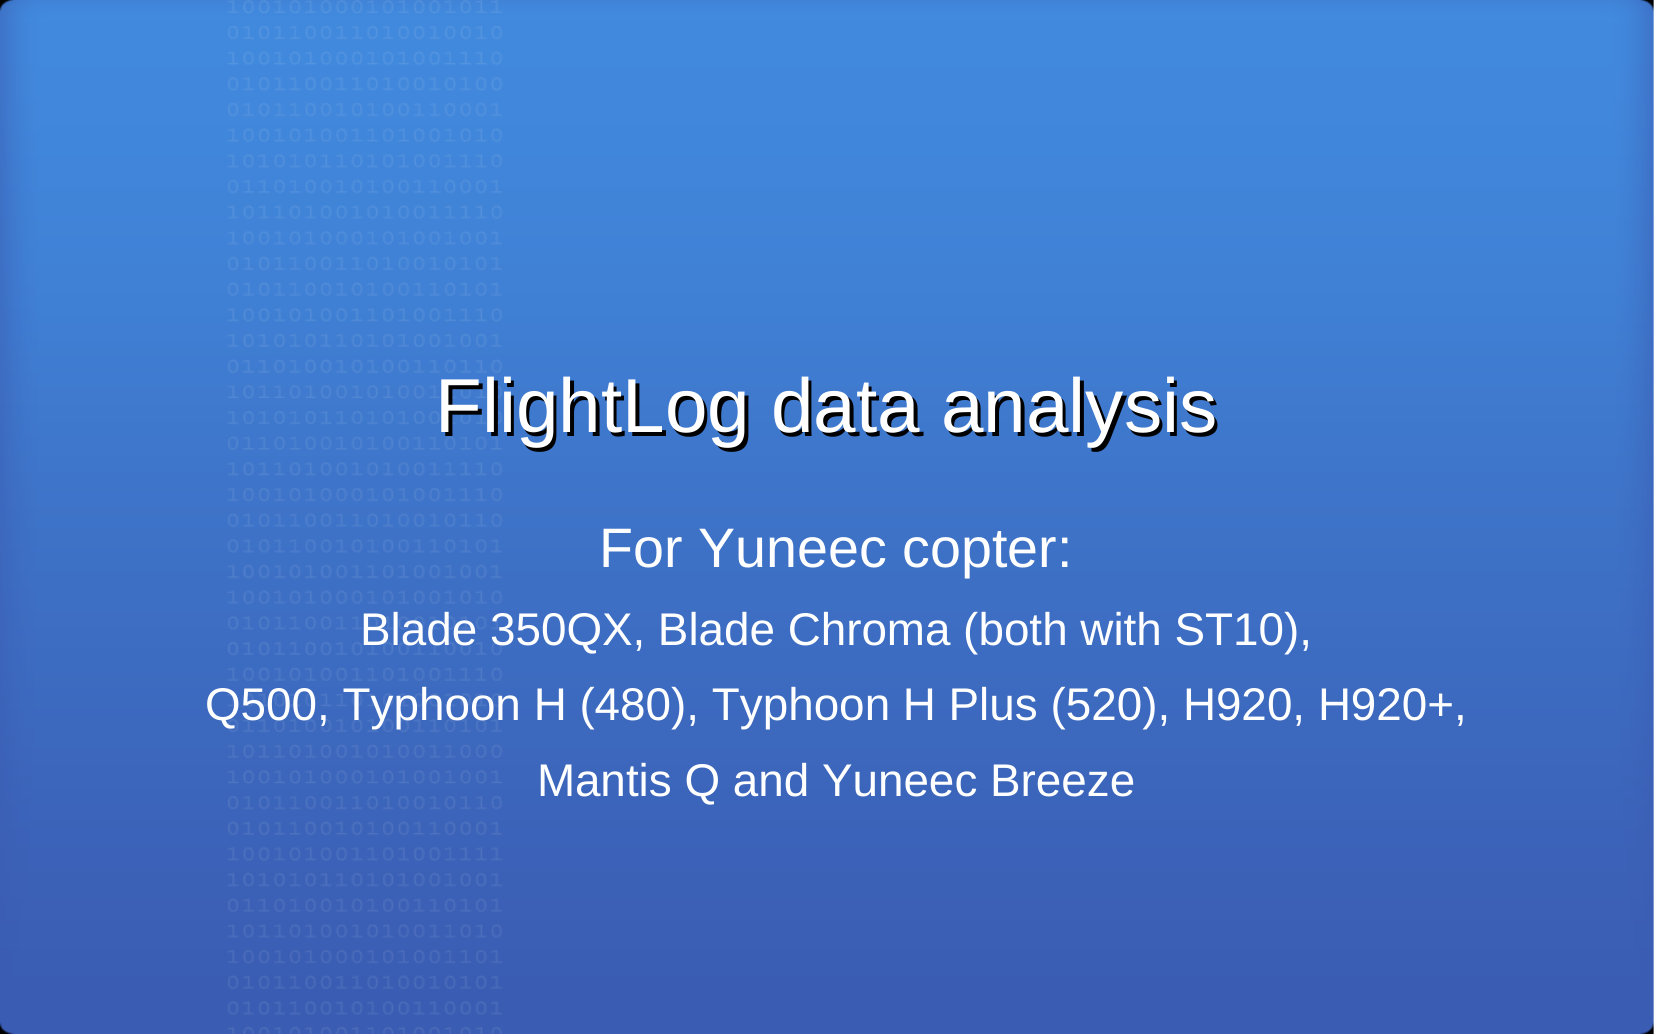

# FlightLog data analysis
For Yuneec copter:
Blade 350QX, Blade Chroma (both with ST10),
Q500, Typhoon H (480), Typhoon H Plus (520), H920, H920+,
Mantis Q and Yuneec Breeze